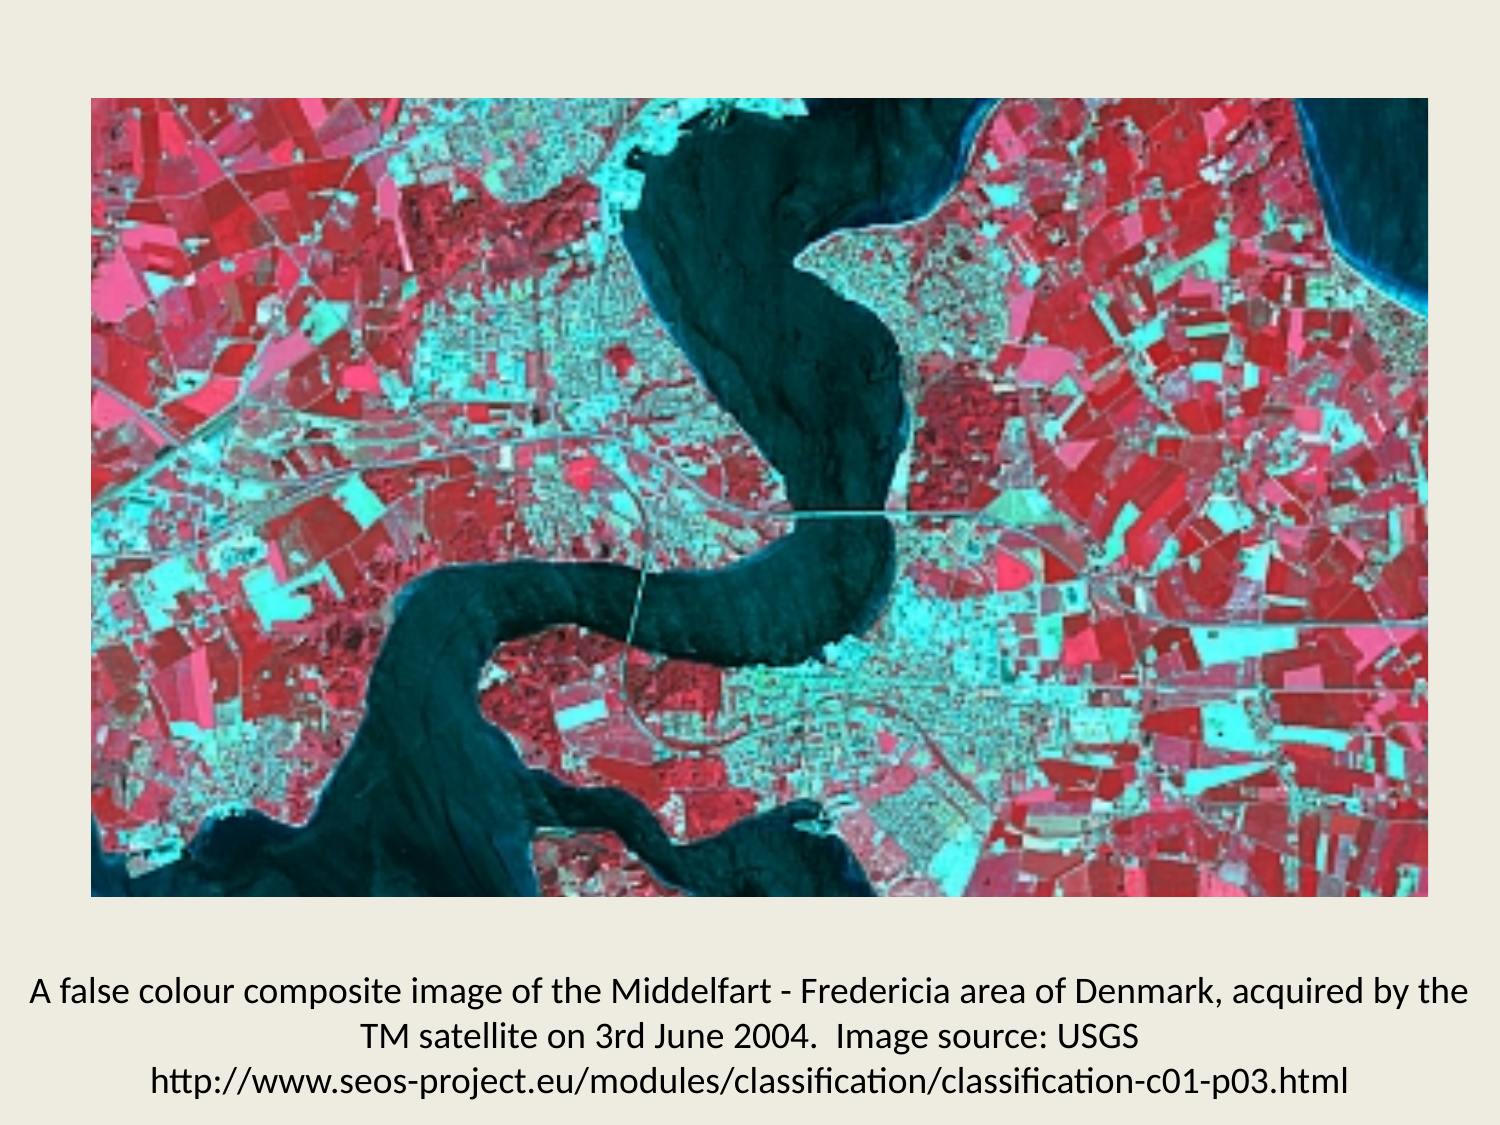

A false colour composite image of the Middelfart - Fredericia area of Denmark, acquired by the TM satellite on 3rd June 2004. Image source: USGS
http://www.seos-project.eu/modules/classification/classification-c01-p03.html